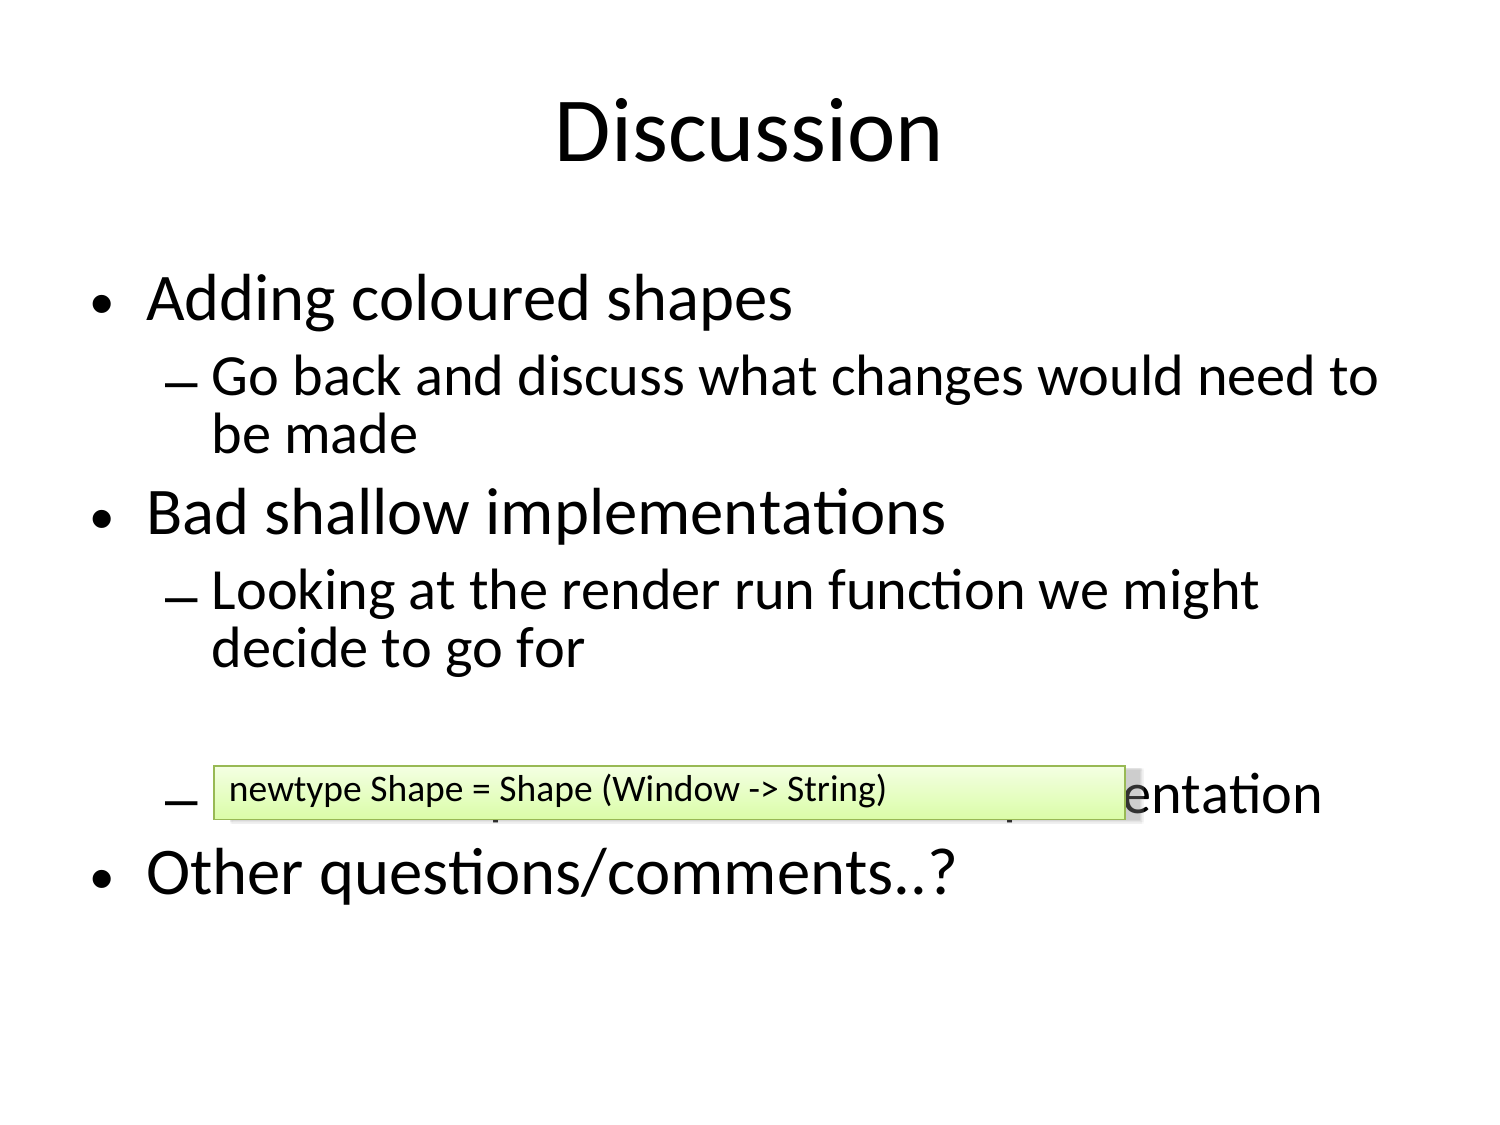

# Discussion
Adding coloured shapes
Go back and discuss what changes would need to be made
Bad shallow implementations
Looking at the render run function we might decide to go for
Discuss the problems with this implementation
Other questions/comments..?
newtype Shape = Shape (Window -> String)